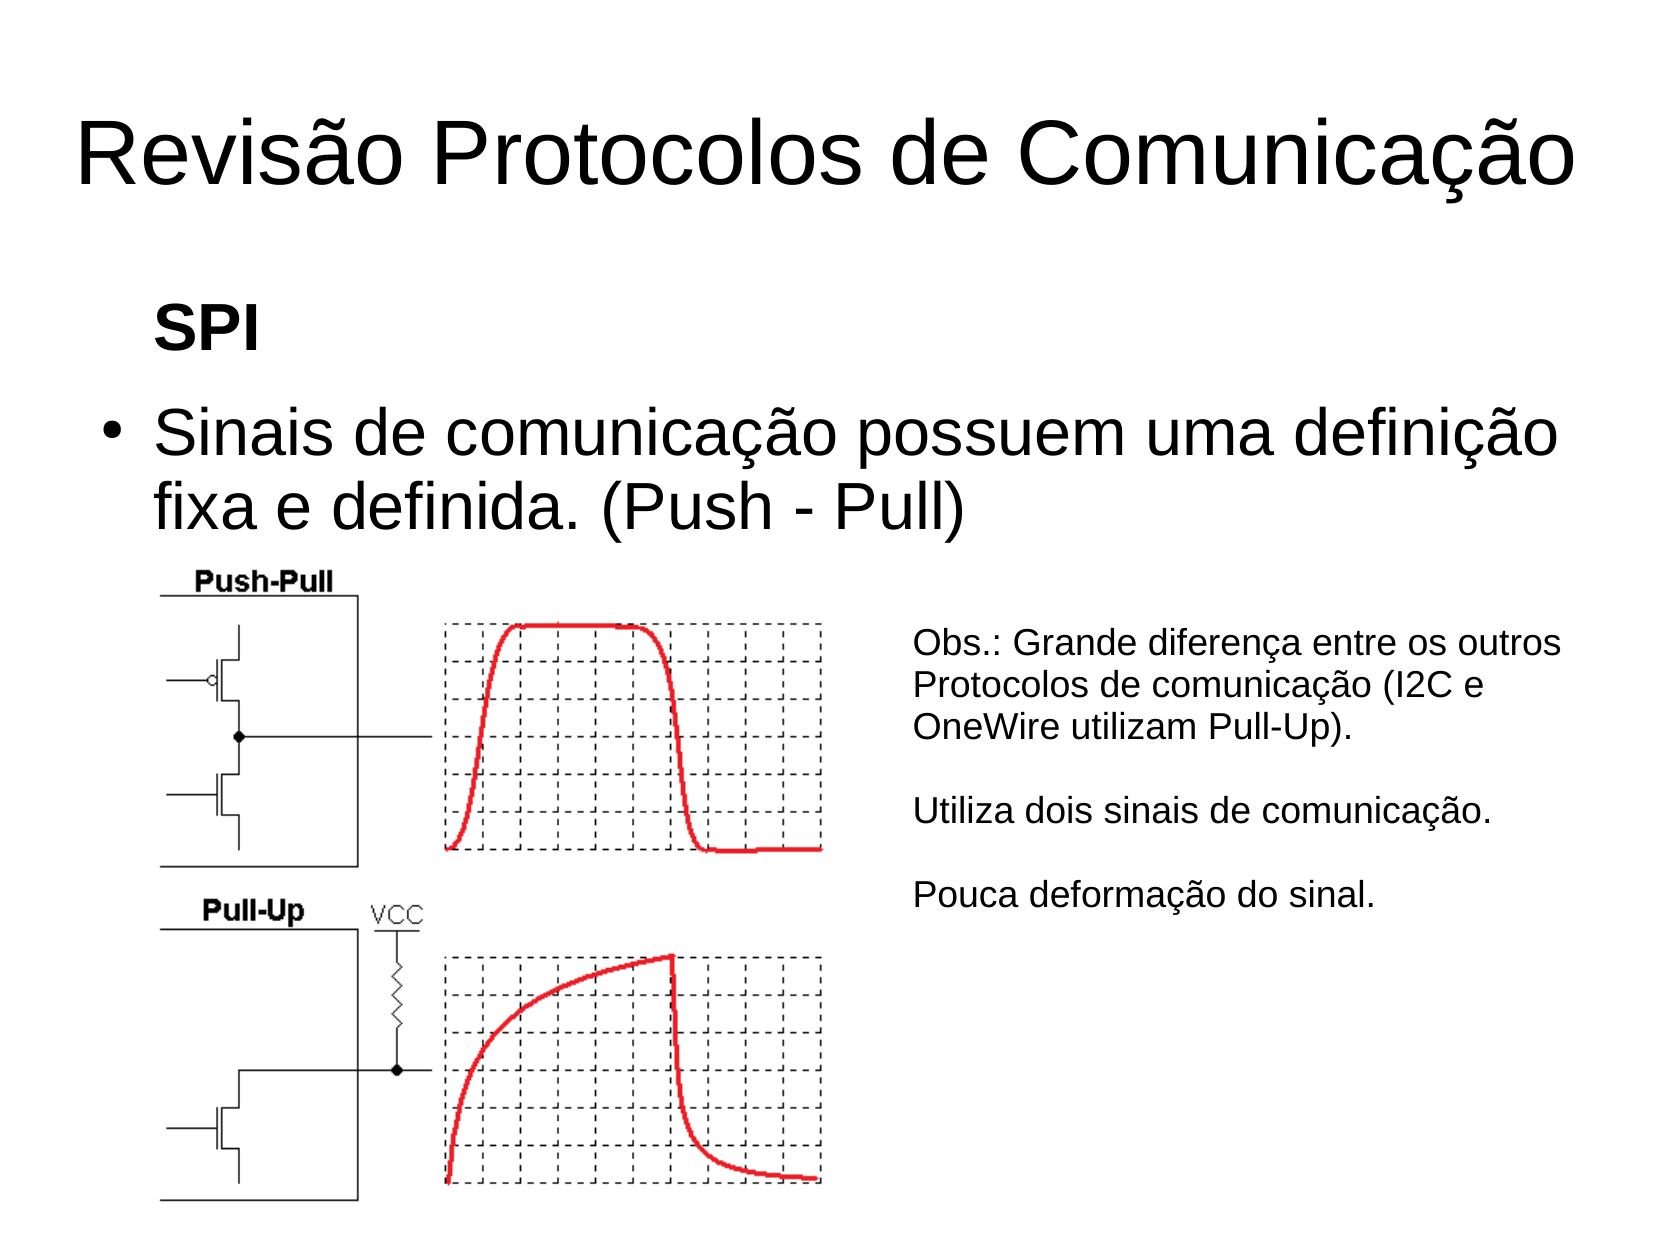

Revisão Protocolos de Comunicação
# SPI
Sinais de comunicação possuem uma definição fixa e definida. (Push - Pull)
Obs.: Grande diferença entre os outros
Protocolos de comunicação (I2C e OneWire utilizam Pull-Up).
Utiliza dois sinais de comunicação.
Pouca deformação do sinal.